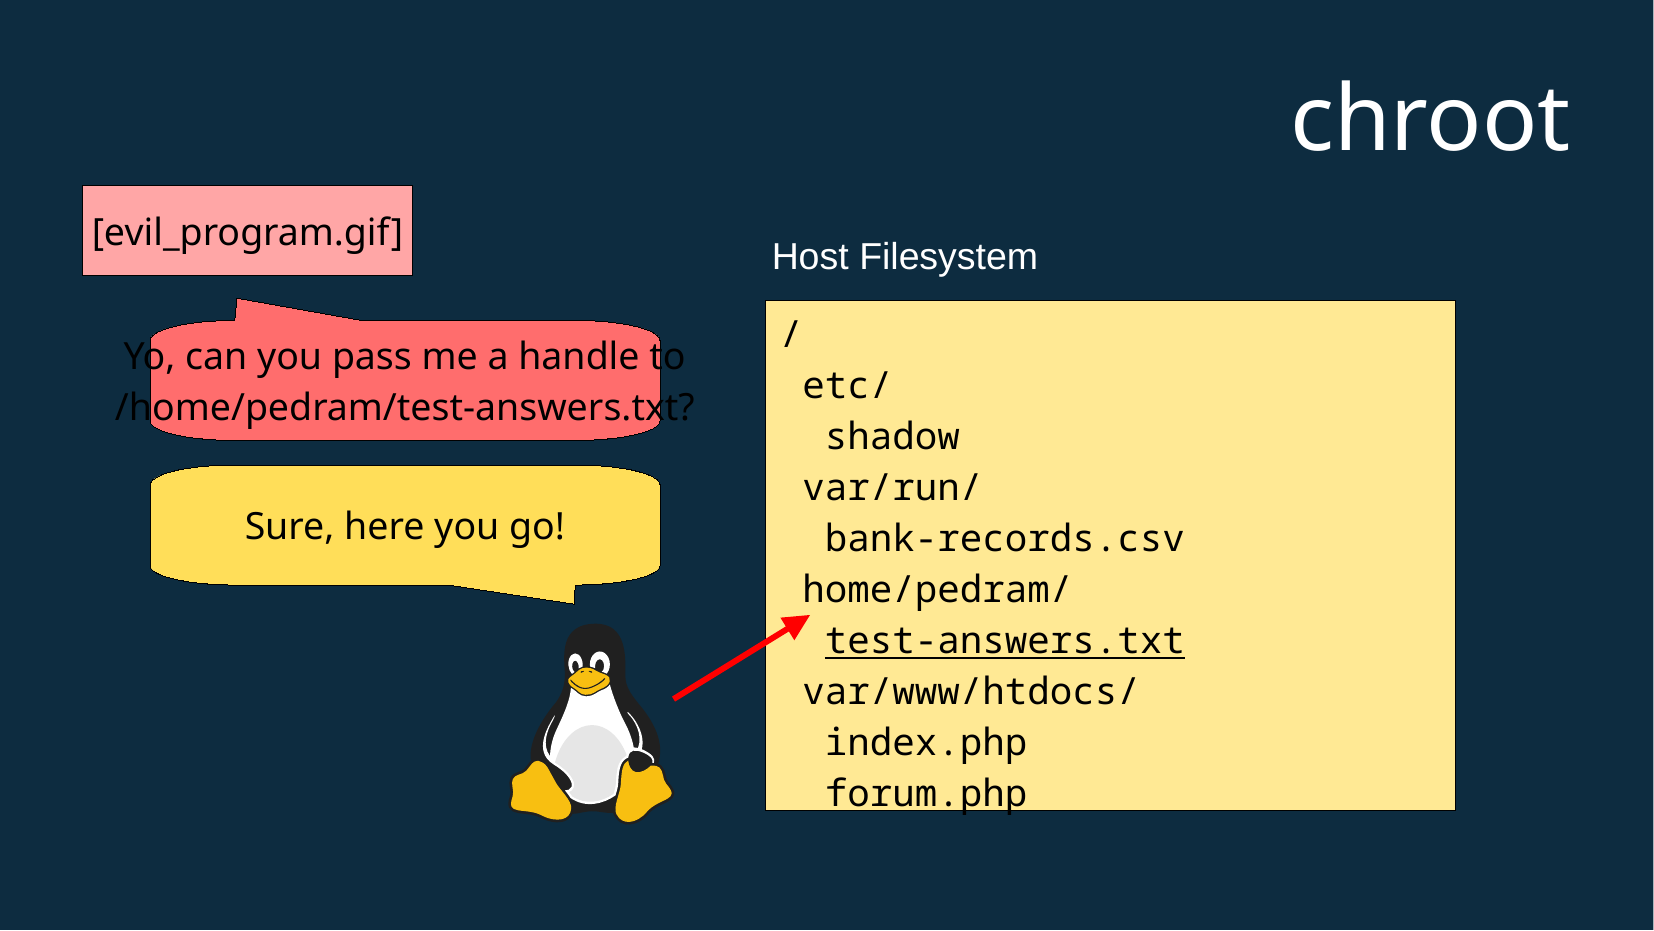

# chroot
[evil_program.gif]
Host Filesystem
/
 etc/
 shadow
 var/run/
 bank-records.csv
 home/pedram/
 test-answers.txt
 var/www/htdocs/
 index.php
 forum.php
Yo, can you pass me a handle to
/home/pedram/test-answers.txt?
Sure, here you go!